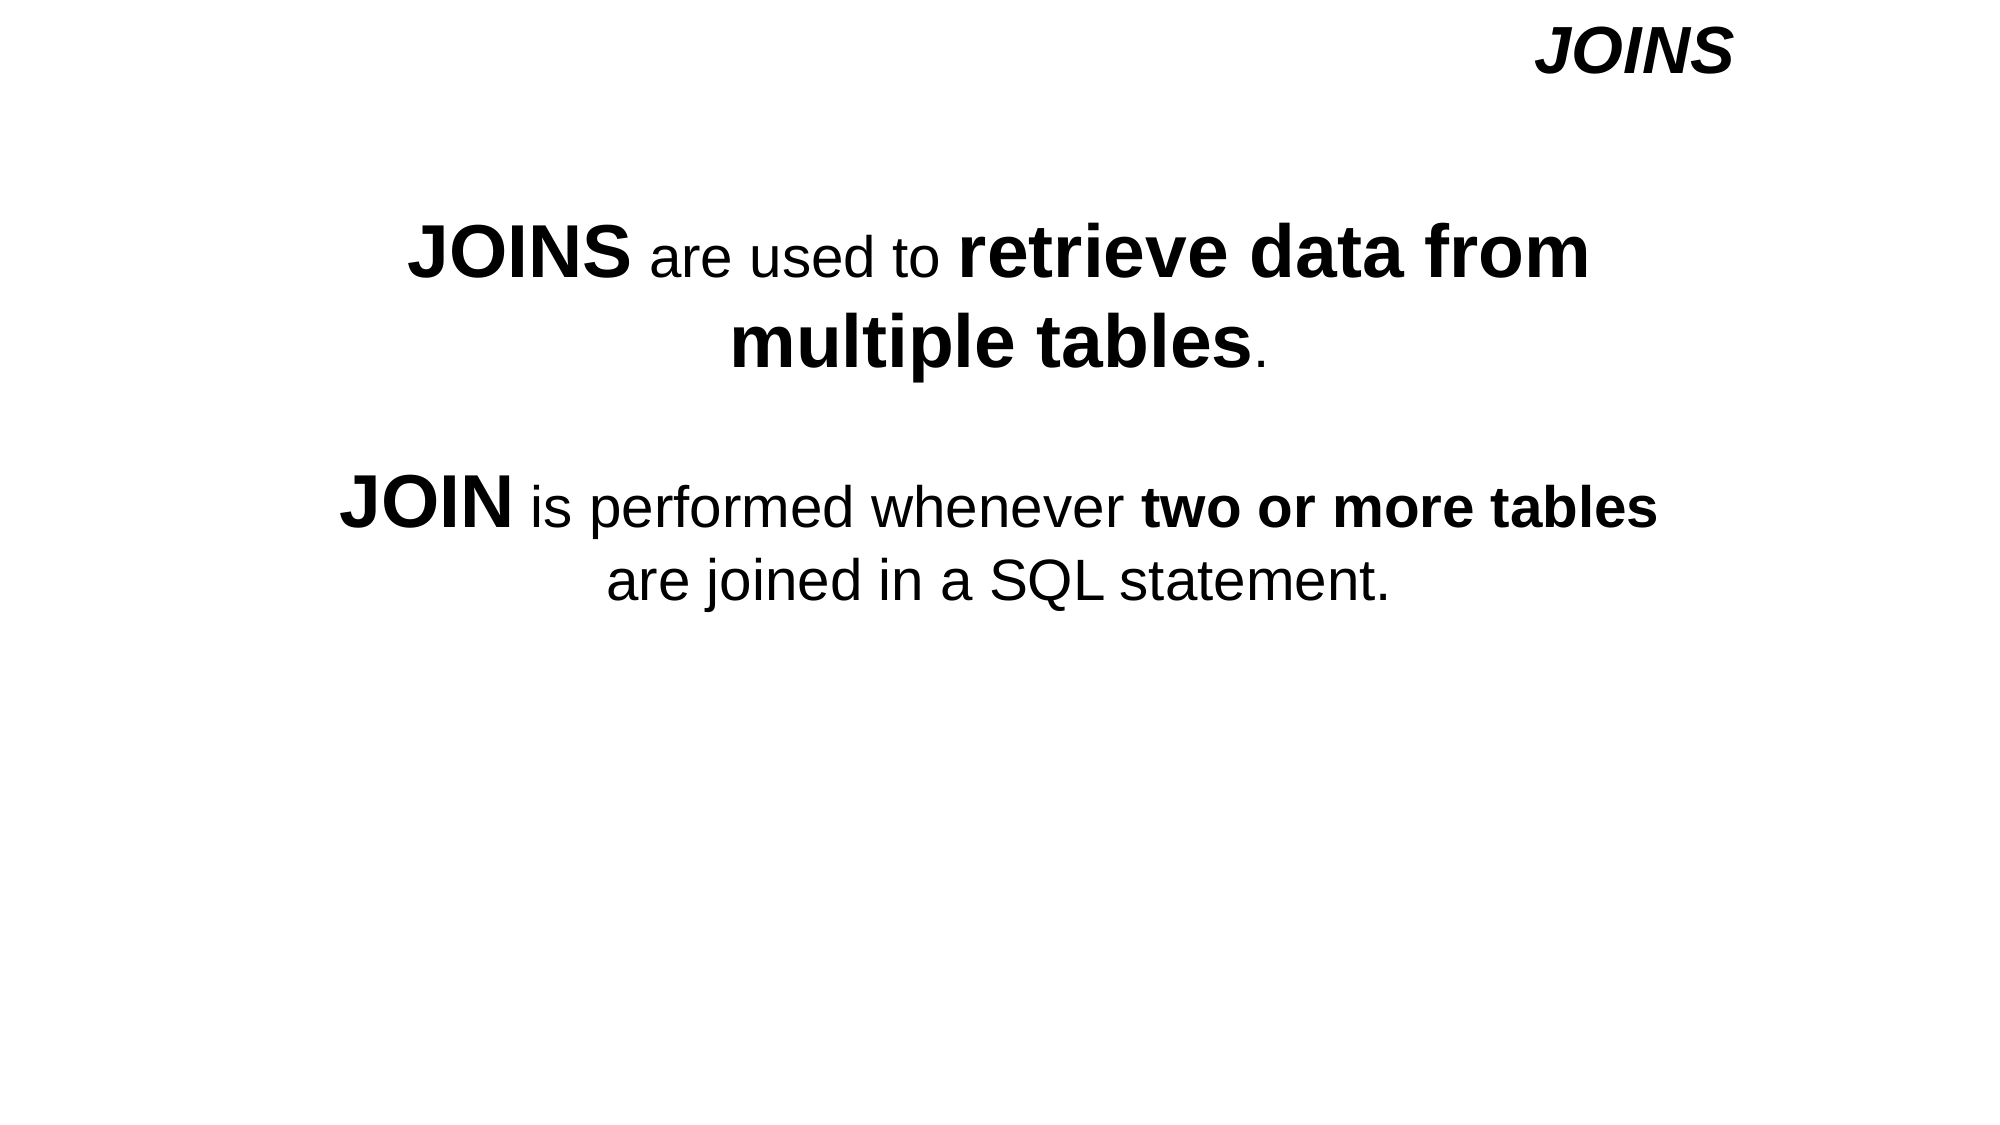

JOINS
JOINS are used to retrieve data from multiple tables.
JOIN is performed whenever two or more tables are joined in a SQL statement.